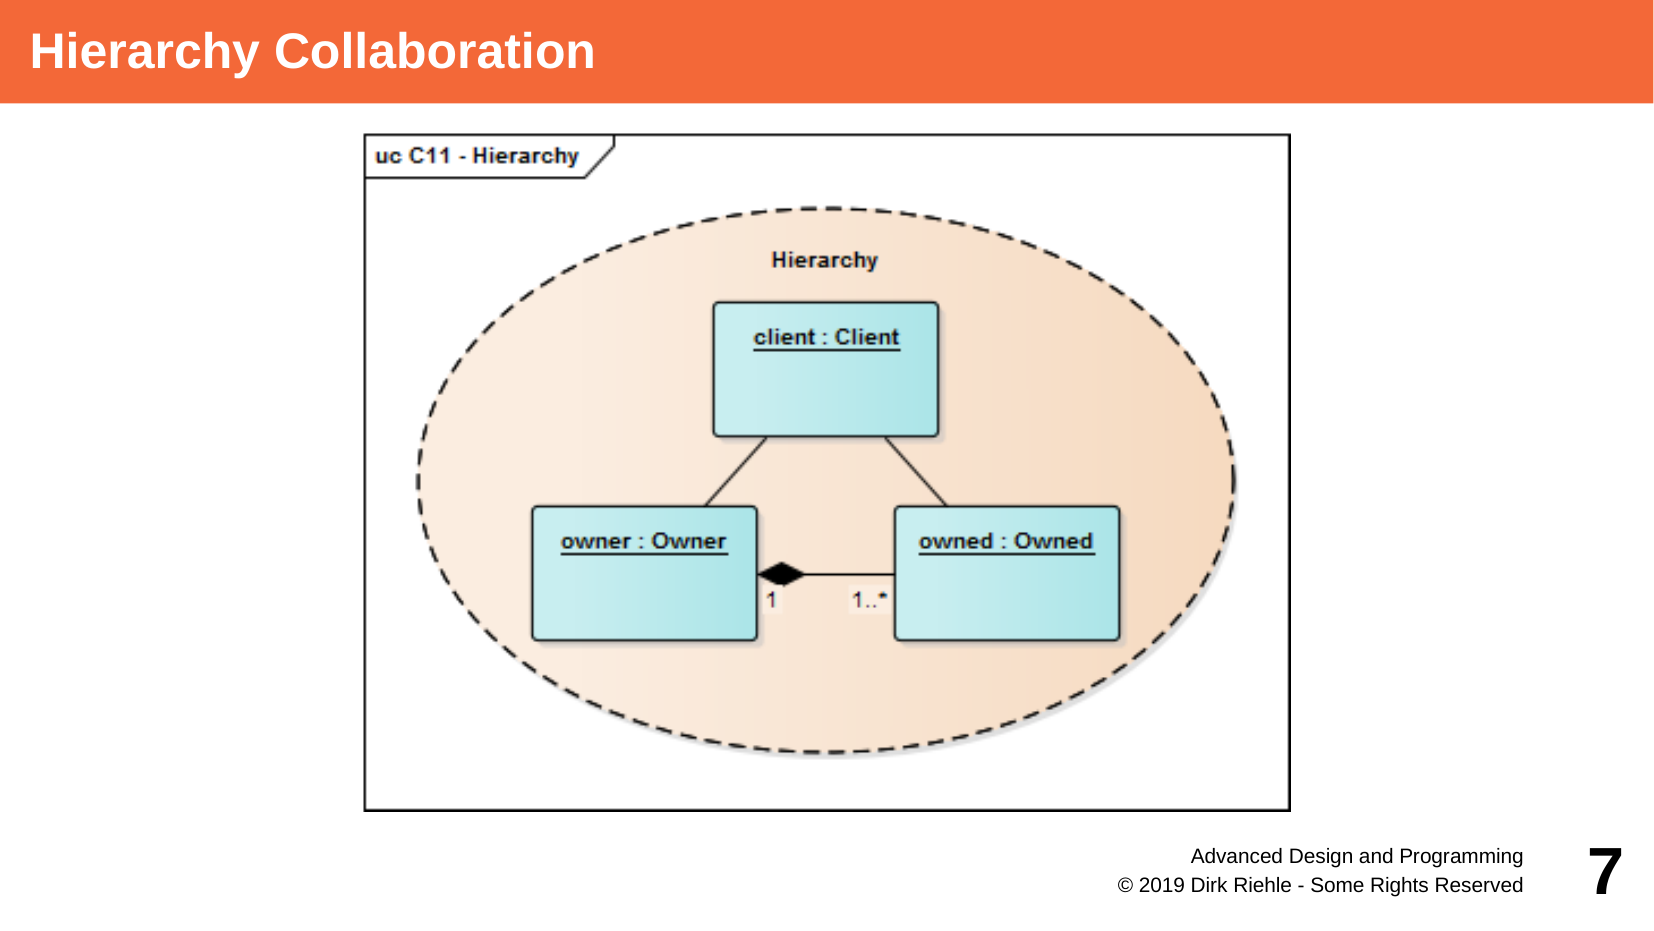

# Hierarchy Collaboration
Advanced Design and Programming
7
© 2019 Dirk Riehle - Some Rights Reserved